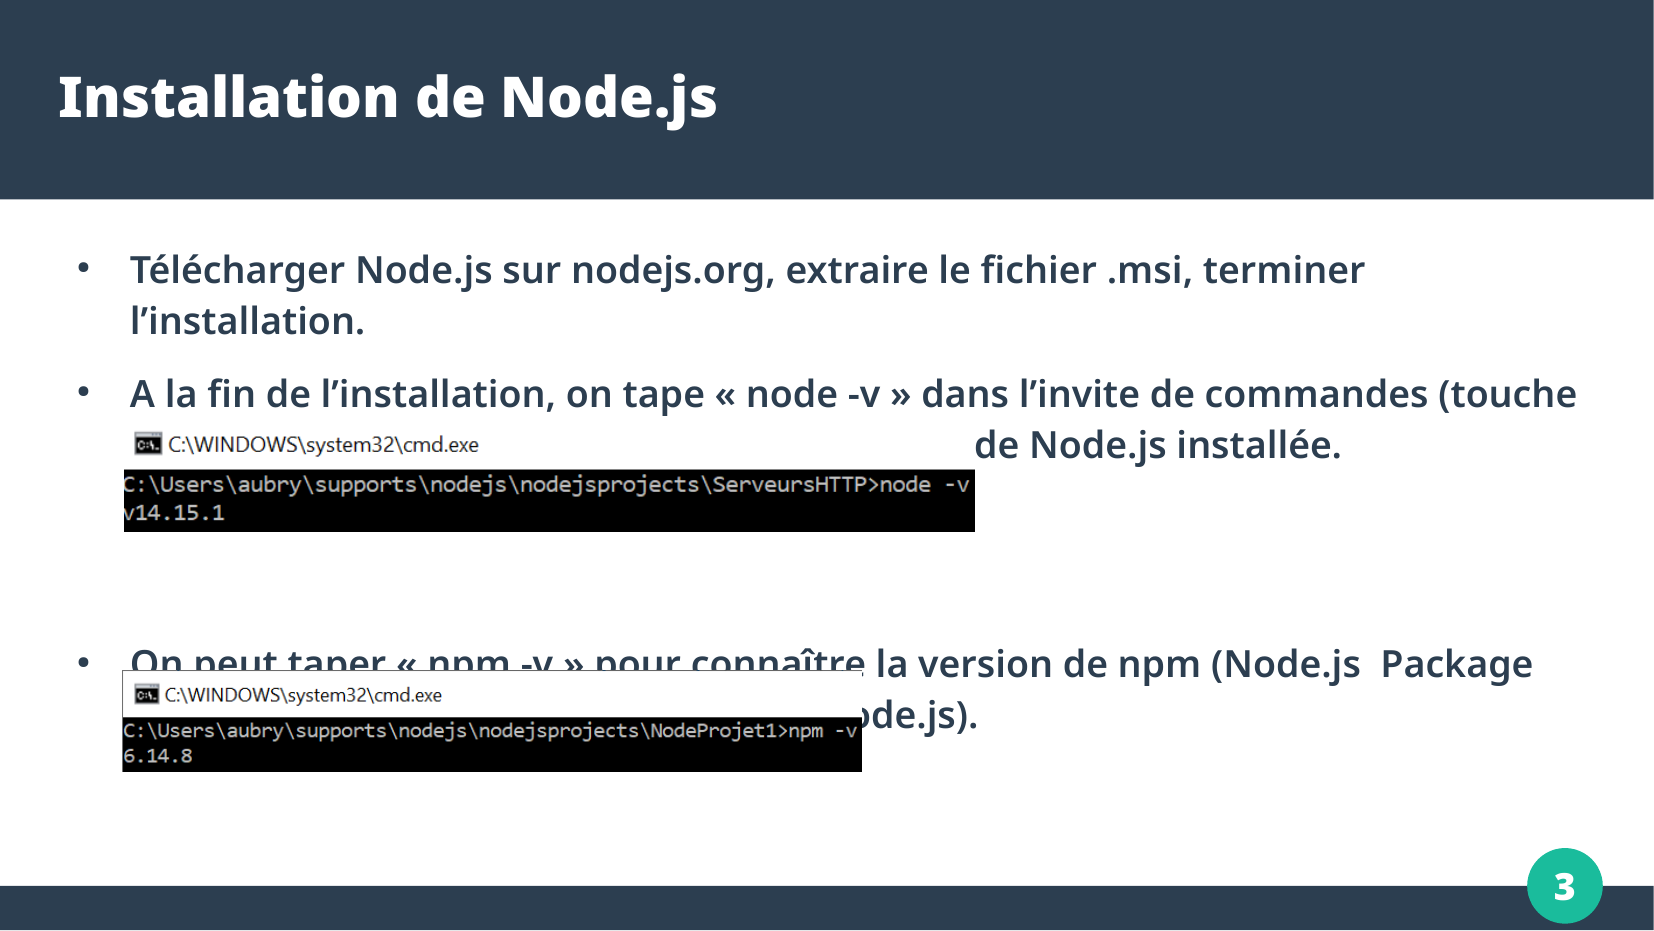

# Installation de Node.js
Télécharger Node.js sur nodejs.org, extraire le fichier .msi, terminer l’installation.
A la fin de l’installation, on tape « node -v » dans l’invite de commandes (touche Windows+R, puis cmd) pour vérifier la version de Node.js installée.
On peut taper « npm -v » pour connaître la version de npm (Node.js Package Manager, gestionnaire de paquets de Node.js).